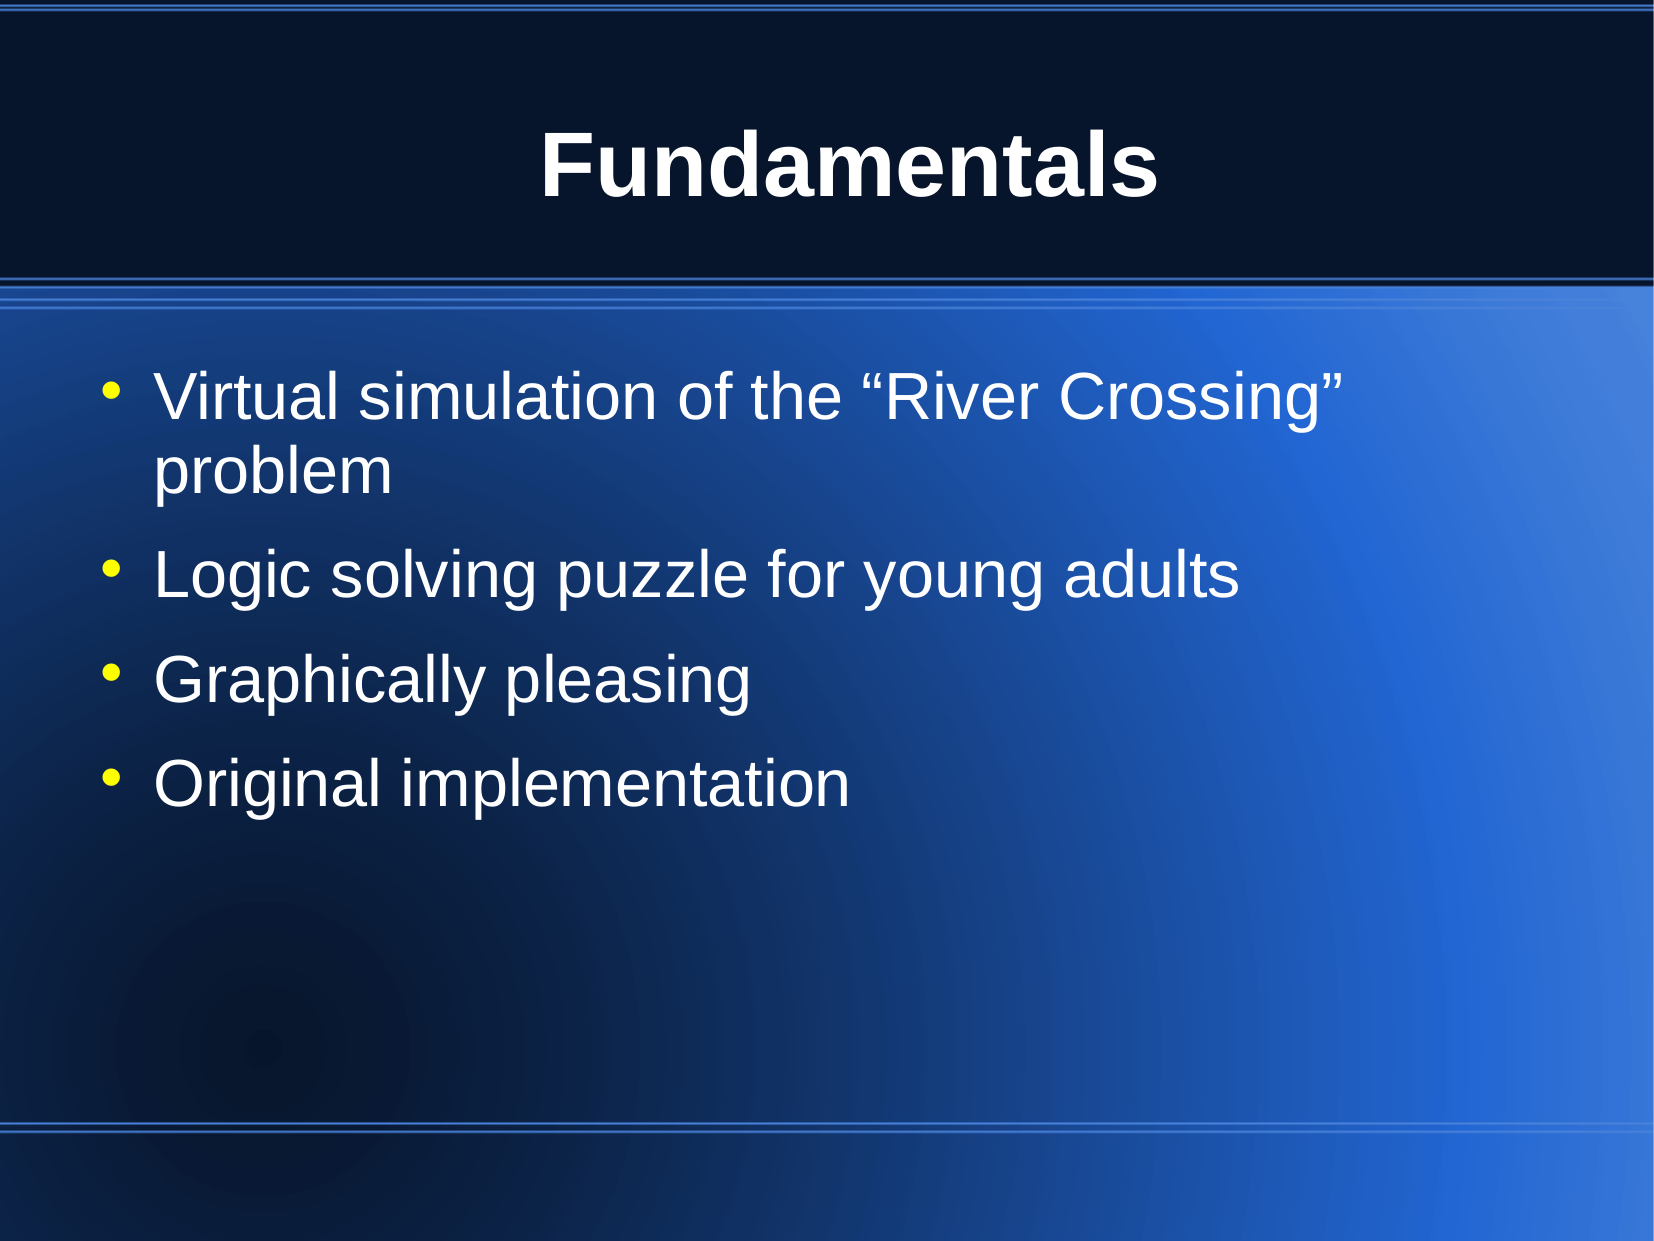

# Fundamentals
Virtual simulation of the “River Crossing” problem
Logic solving puzzle for young adults
Graphically pleasing
Original implementation